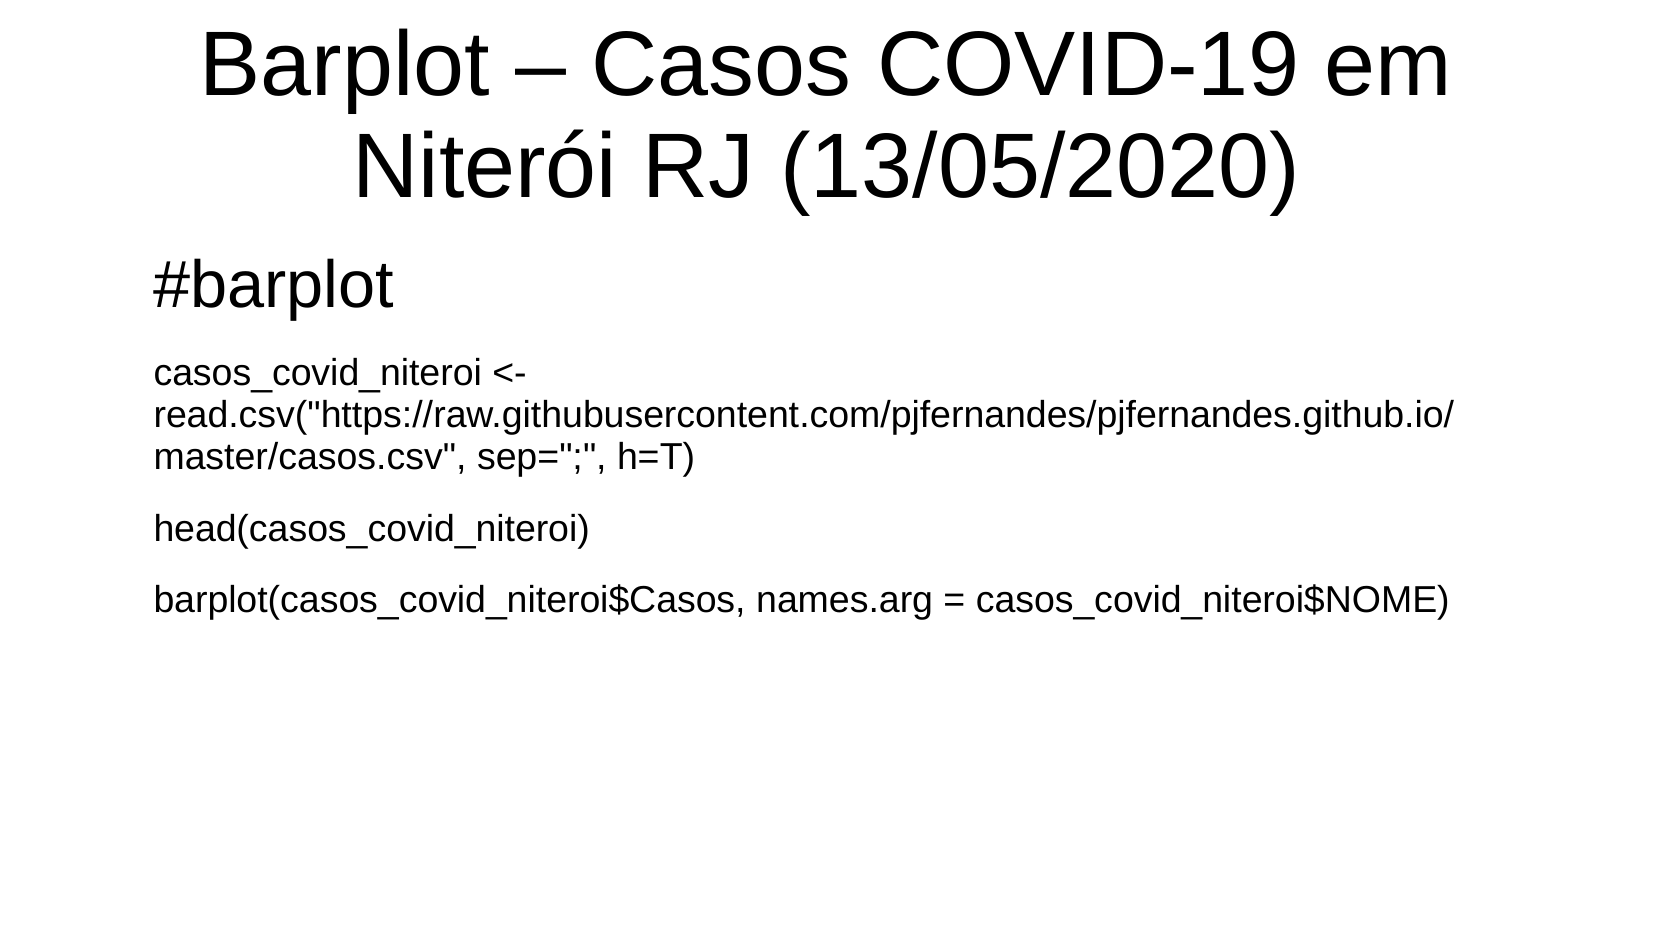

# Barplot – Casos COVID-19 em Niterói RJ (13/05/2020)
#barplot
casos_covid_niteroi <- read.csv("https://raw.githubusercontent.com/pjfernandes/pjfernandes.github.io/master/casos.csv", sep=";", h=T)
head(casos_covid_niteroi)
barplot(casos_covid_niteroi$Casos, names.arg = casos_covid_niteroi$NOME)